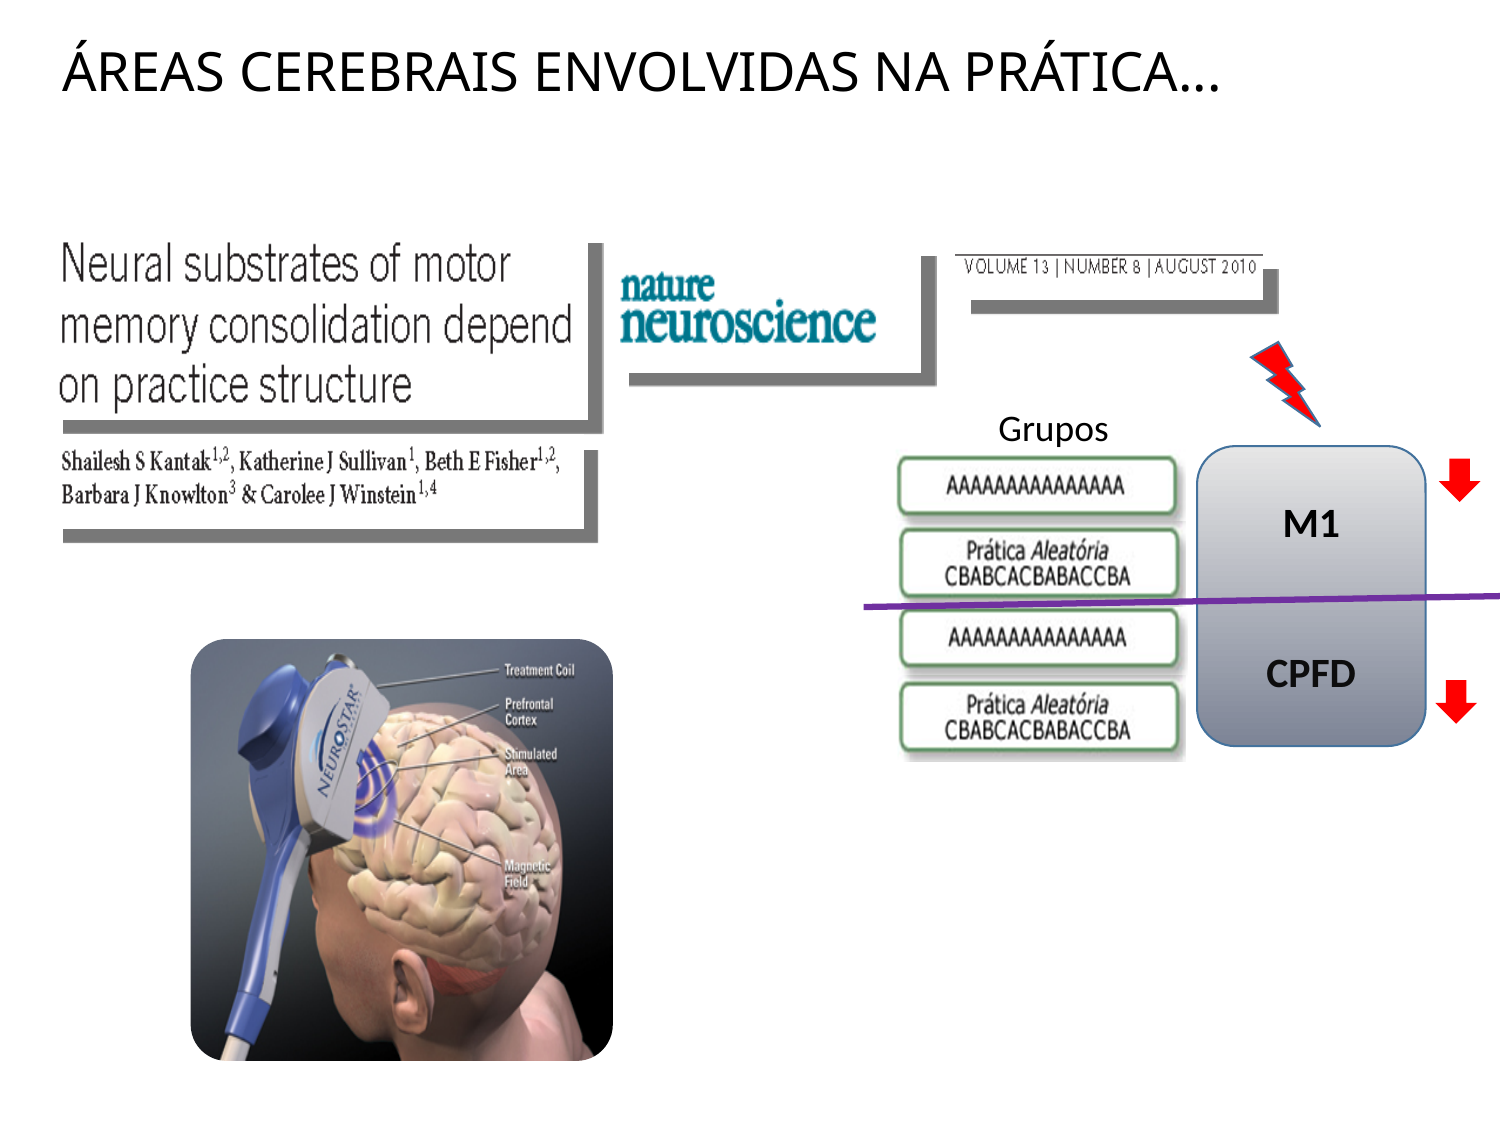

ÁREAS CEREBRAIS ENVOLVIDAS NA PRÁTICA...
Grupos
M1
CPFD